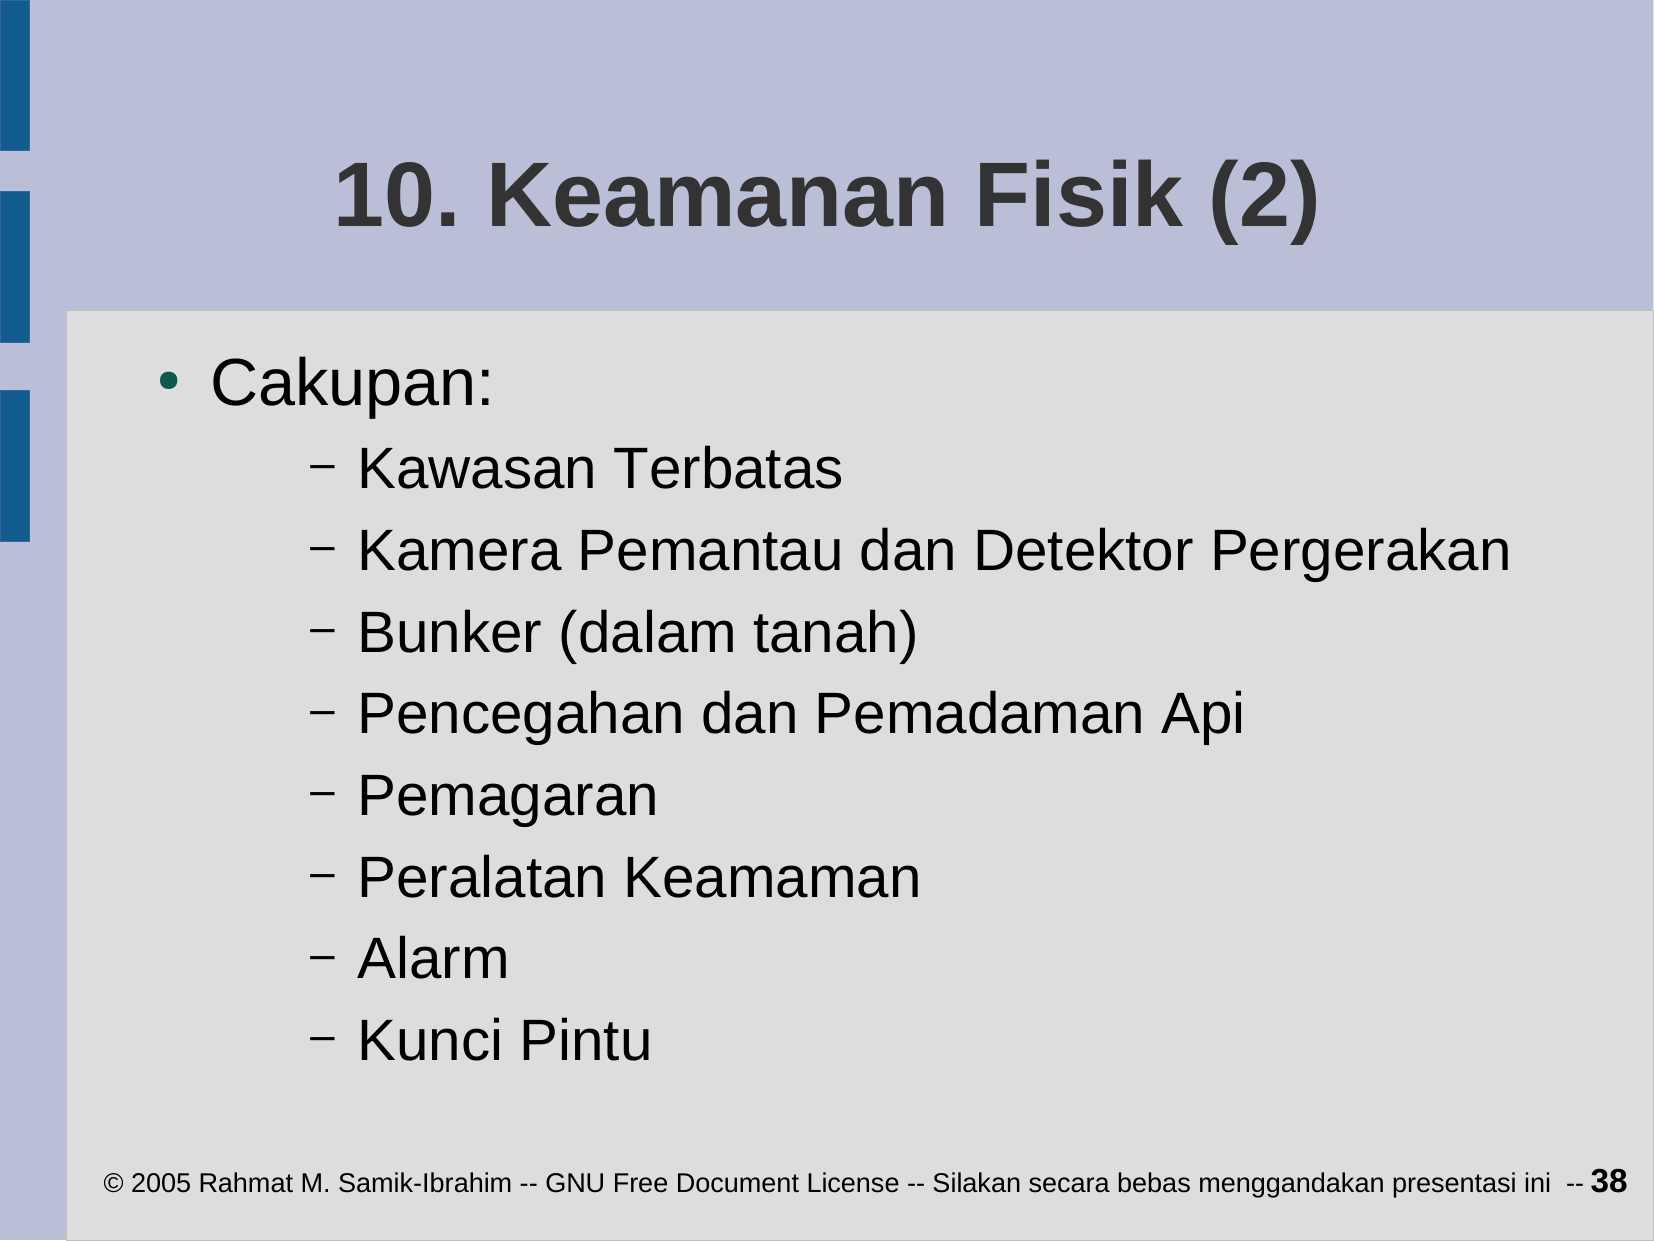

# 10. Keamanan Fisik (2)
Cakupan:
Kawasan Terbatas
Kamera Pemantau dan Detektor Pergerakan
Bunker (dalam tanah)
Pencegahan dan Pemadaman Api
Pemagaran
Peralatan Keamaman
Alarm
Kunci Pintu